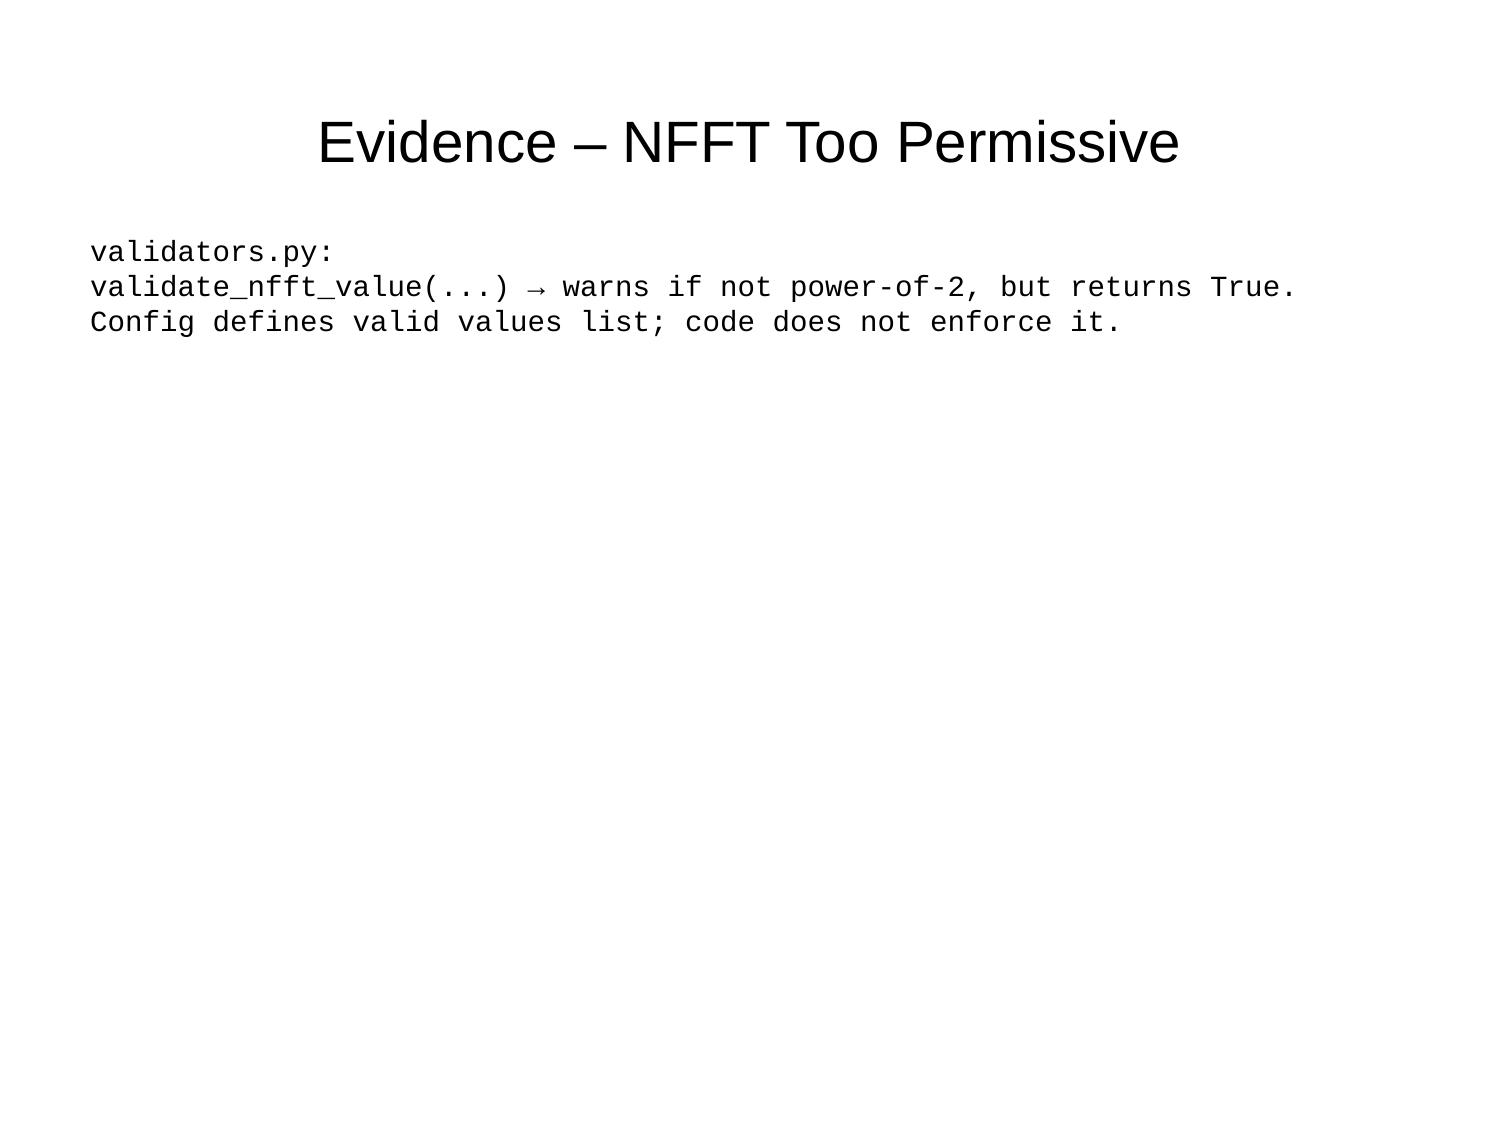

# Evidence – NFFT Too Permissive
validators.py:
validate_nfft_value(...) → warns if not power-of-2, but returns True.
Config defines valid values list; code does not enforce it.